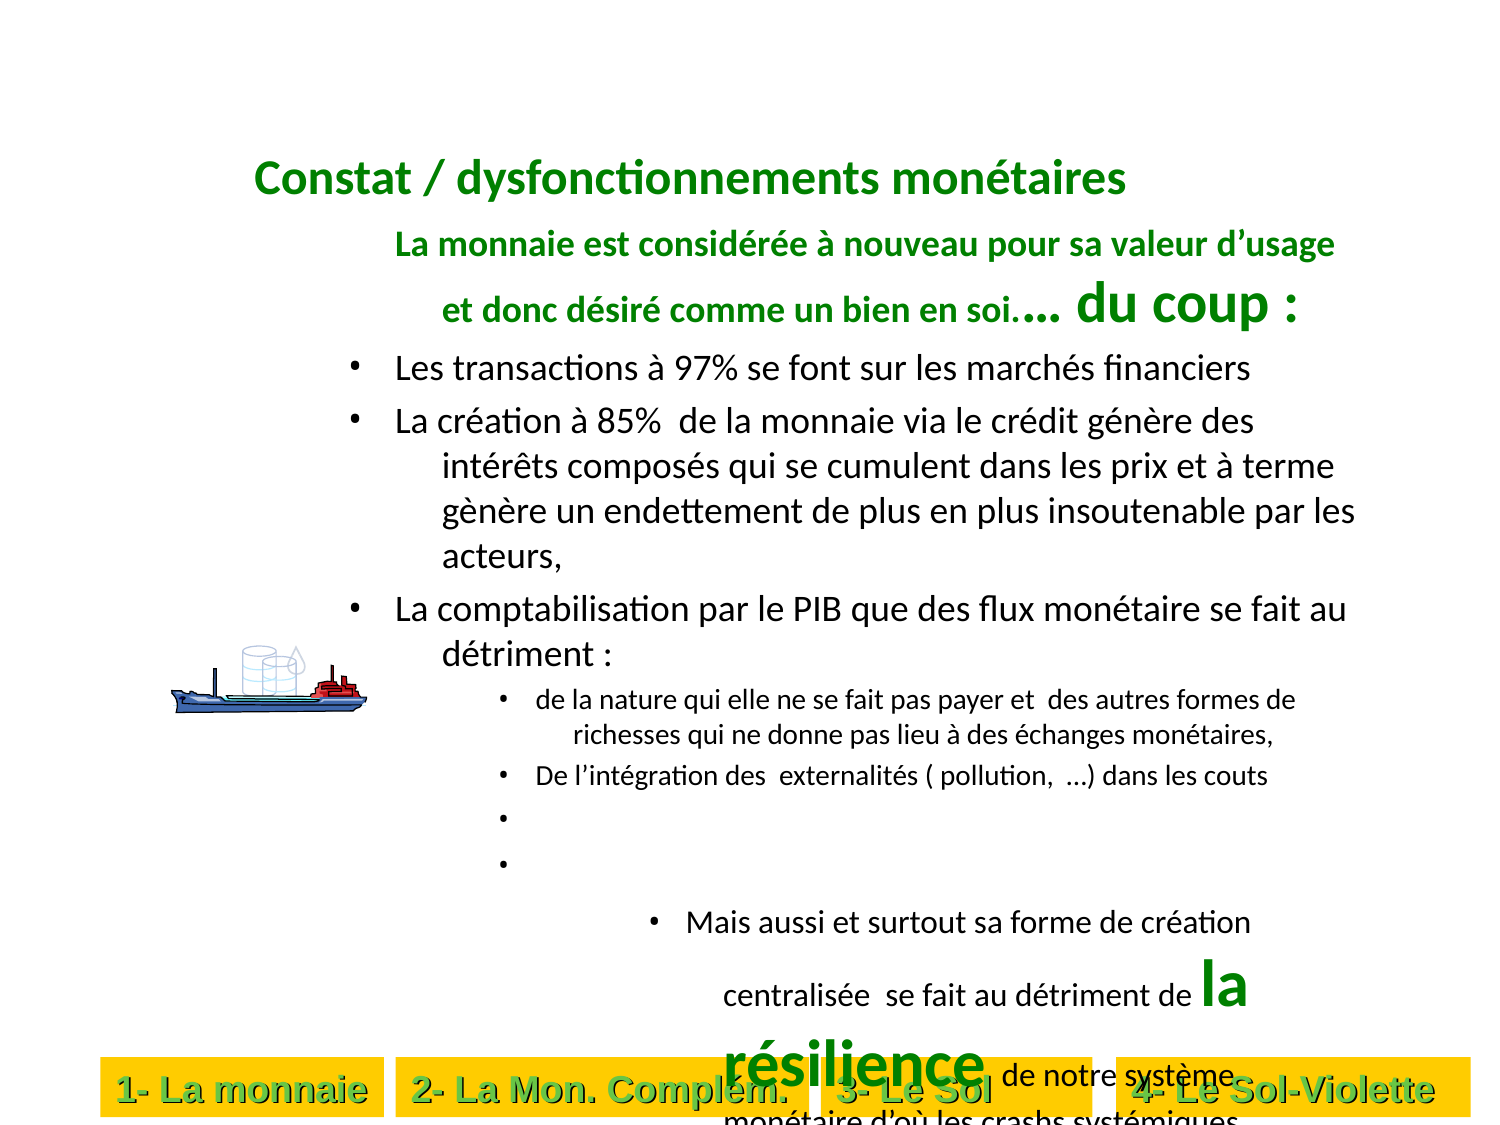

# Constat / dysfonctionnements monétaires
La monnaie est considérée à nouveau pour sa valeur d’usage et donc désiré comme un bien en soi.… du coup :
Les transactions à 97% se font sur les marchés financiers
La création à 85% de la monnaie via le crédit génère des intérêts composés qui se cumulent dans les prix et à terme gènère un endettement de plus en plus insoutenable par les acteurs,
La comptabilisation par le PIB que des flux monétaire se fait au détriment :
de la nature qui elle ne se fait pas payer et des autres formes de richesses qui ne donne pas lieu à des échanges monétaires,
De l’intégration des externalités ( pollution, …) dans les couts
Mais aussi et surtout sa forme de création centralisée se fait au détriment de la résilience de notre système monétaire d’où les crashs systémiques actuels ..